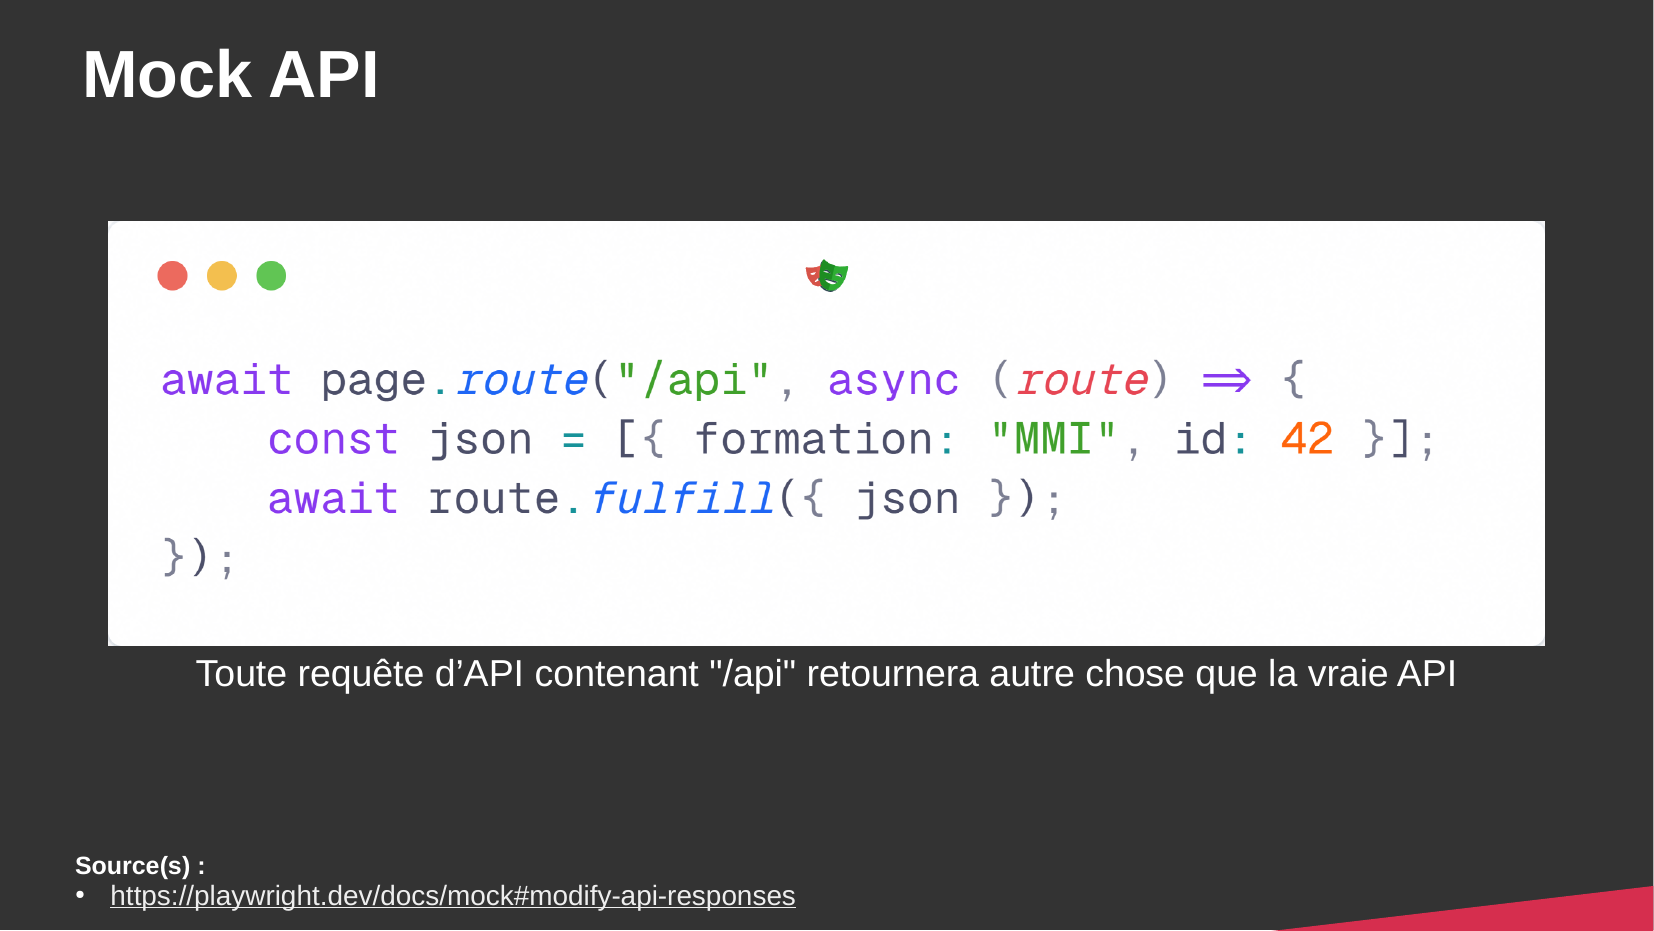

# Mock API
Toute requête d’API contenant "/api" retournera autre chose que la vraie API
Source(s) :
https://playwright.dev/docs/mock#modify-api-responses